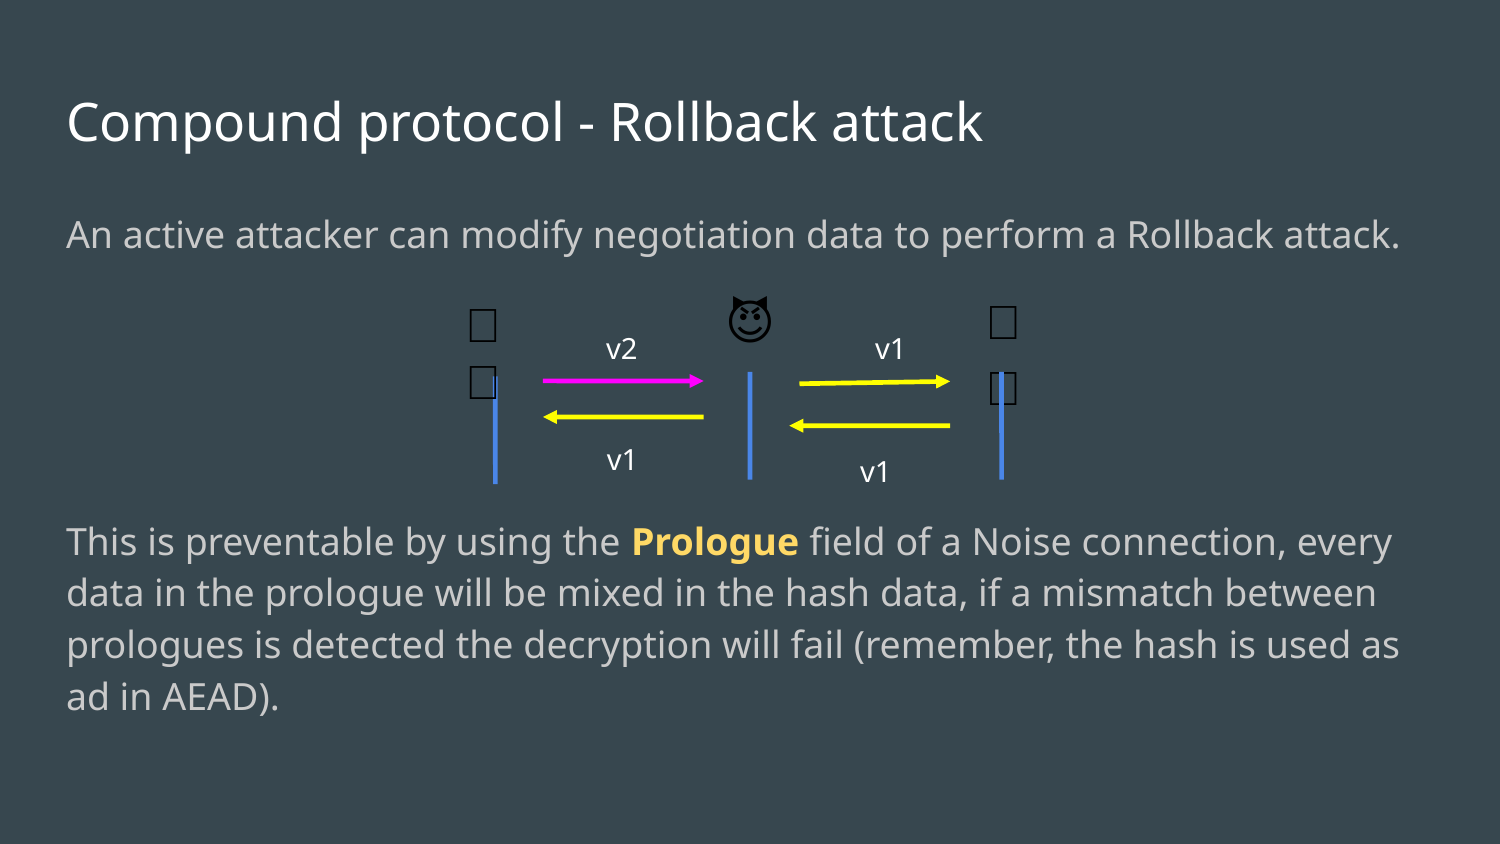

# Compound protocol - Rollback attack
An active attacker can modify negotiation data to perform a Rollback attack.
This is preventable by using the Prologue field of a Noise connection, every data in the prologue will be mixed in the hash data, if a mismatch between prologues is detected the decryption will fail (remember, the hash is used as ad in AEAD).
😈
👨🏻
👩🏻
v2
v1
v1
v1